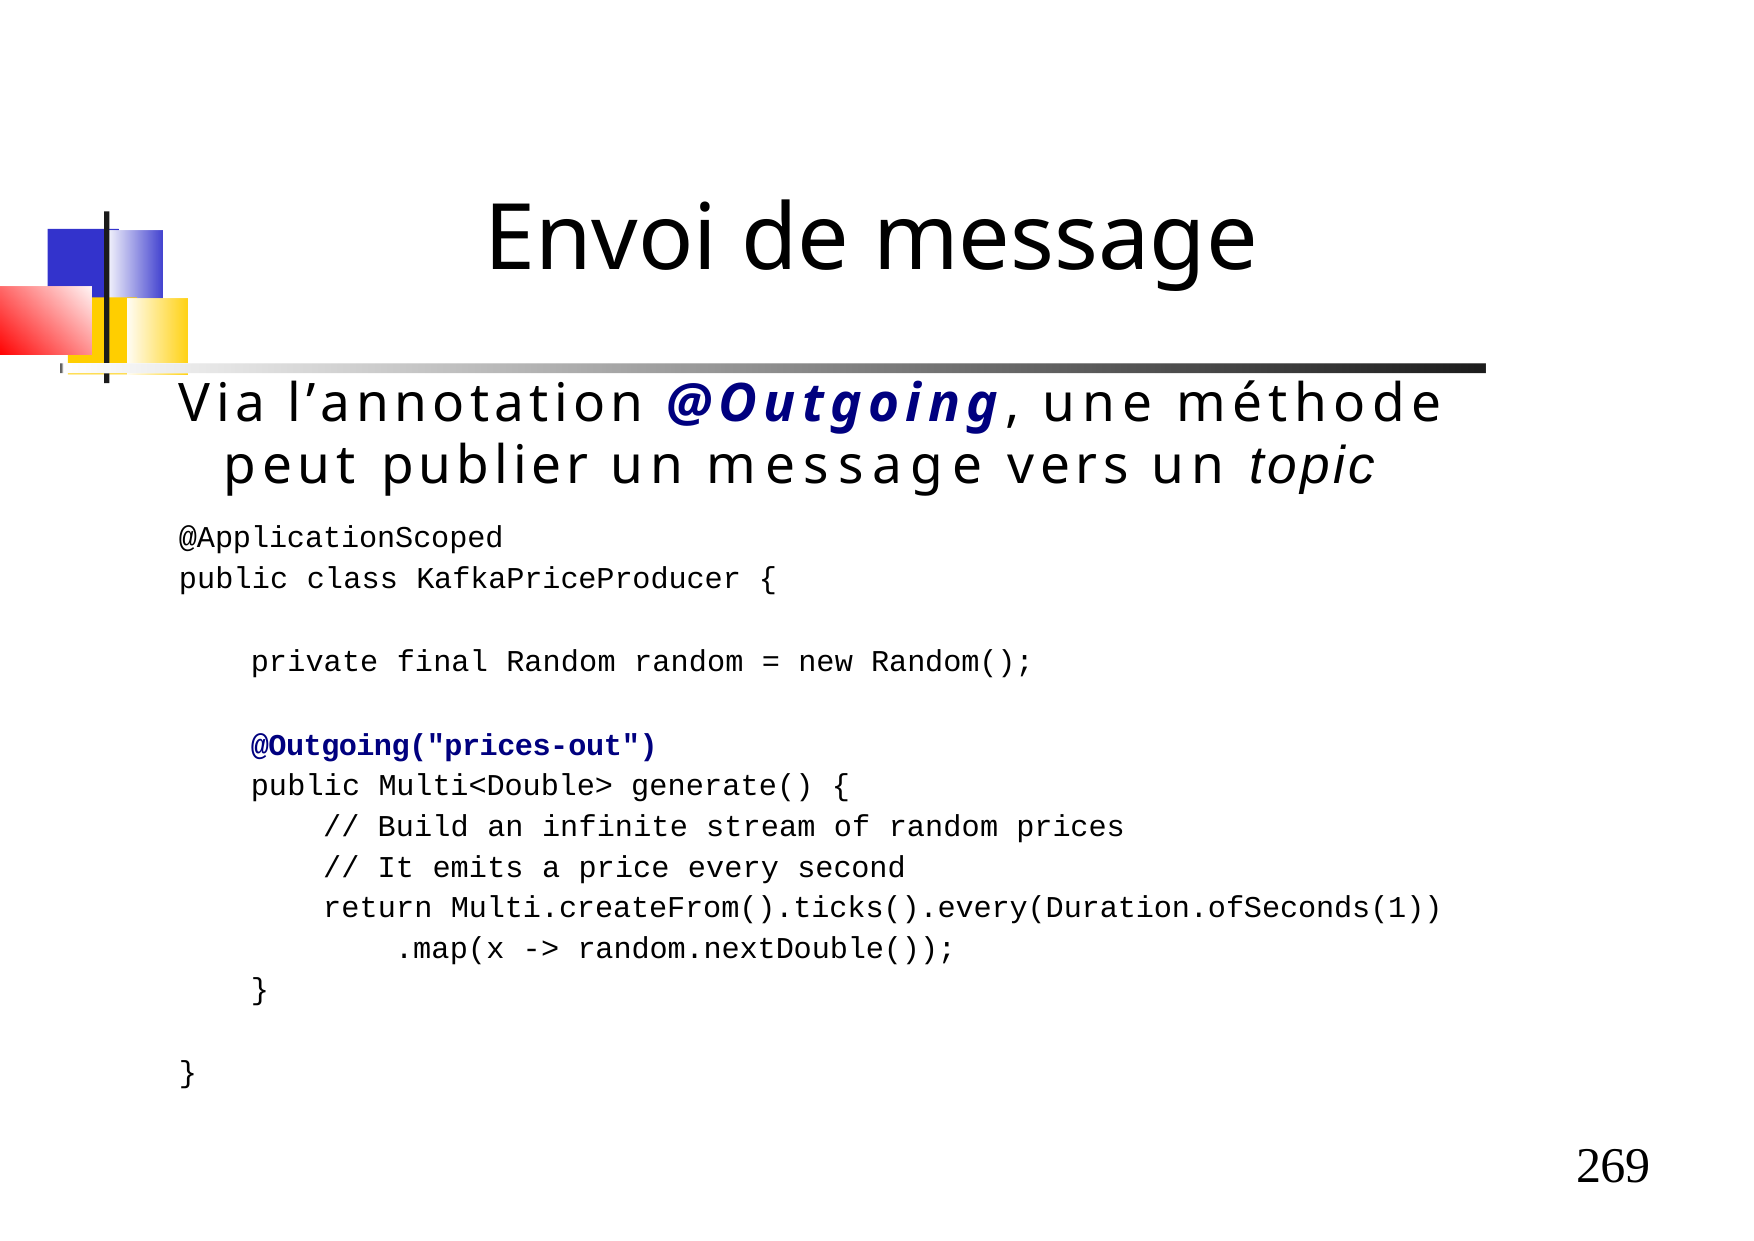

# Envoi de message
Via l’annotation @Outgoing, une méthode peut publier un message vers un topic
@ApplicationScoped
public class KafkaPriceProducer {
private final Random random = new Random();
@Outgoing("prices-out")
public Multi<Double> generate() {
// Build an infinite stream of random prices
// It emits a price every second
return Multi.createFrom().ticks().every(Duration.ofSeconds(1))
.map(x -> random.nextDouble());
}
}
269